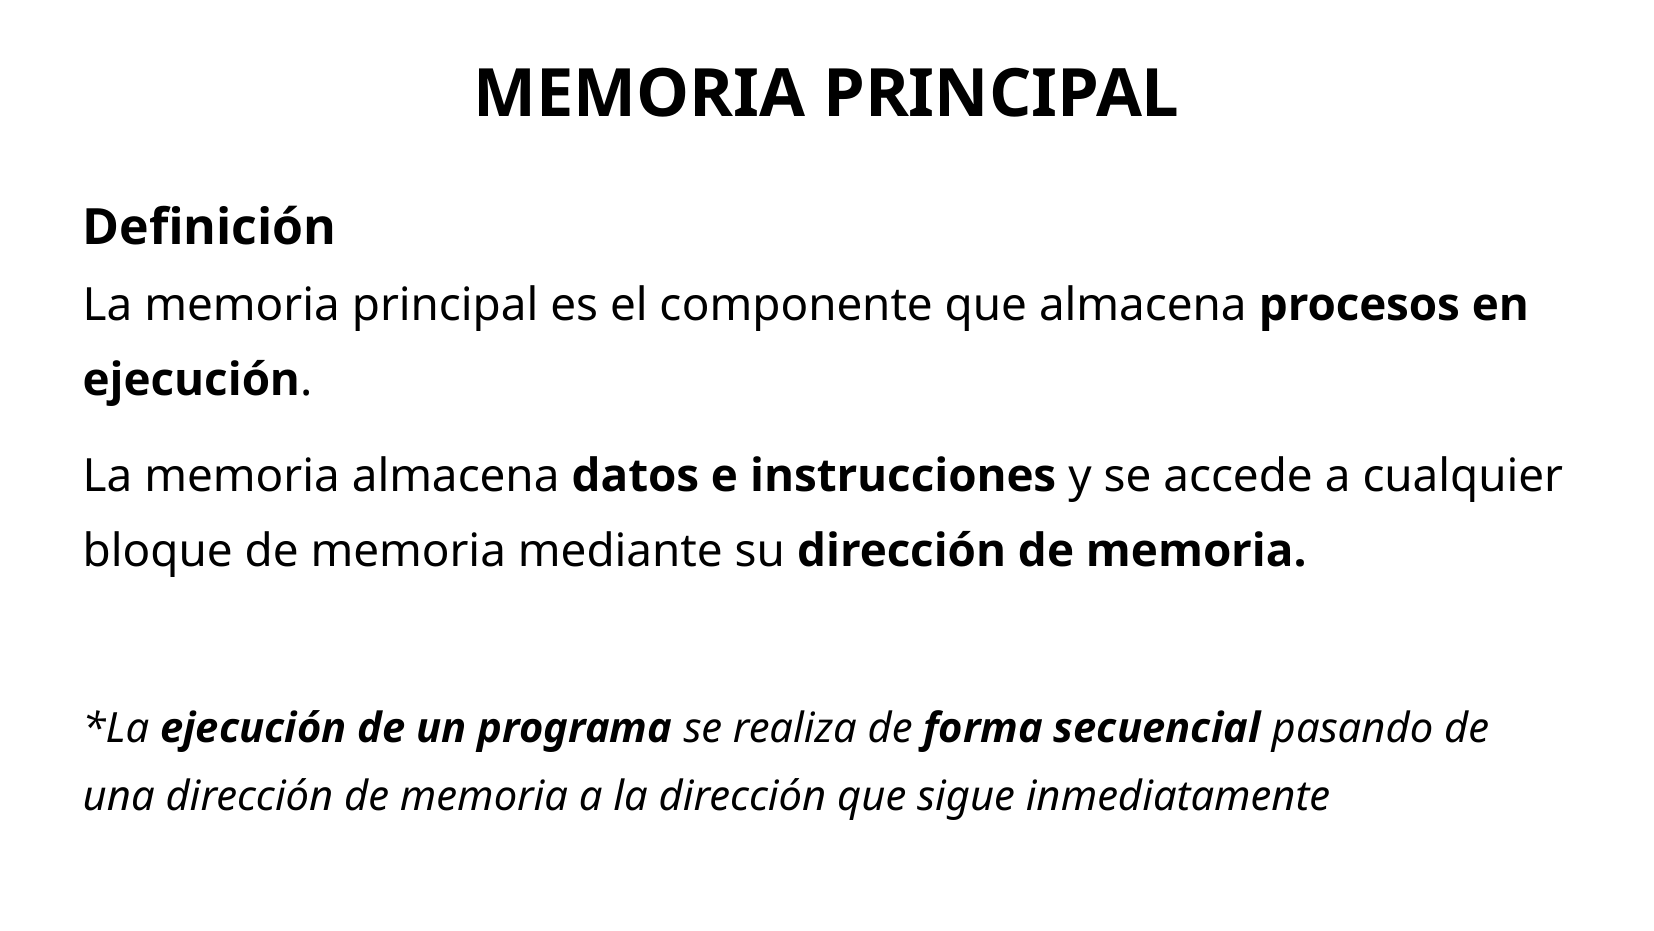

# MEMORIA PRINCIPAL
Definición
La memoria principal es el componente que almacena procesos en ejecución.
La memoria almacena datos e instrucciones y se accede a cualquier bloque de memoria mediante su dirección de memoria.
*La ejecución de un programa se realiza de forma secuencial pasando de una dirección de memoria a la dirección que sigue inmediatamente